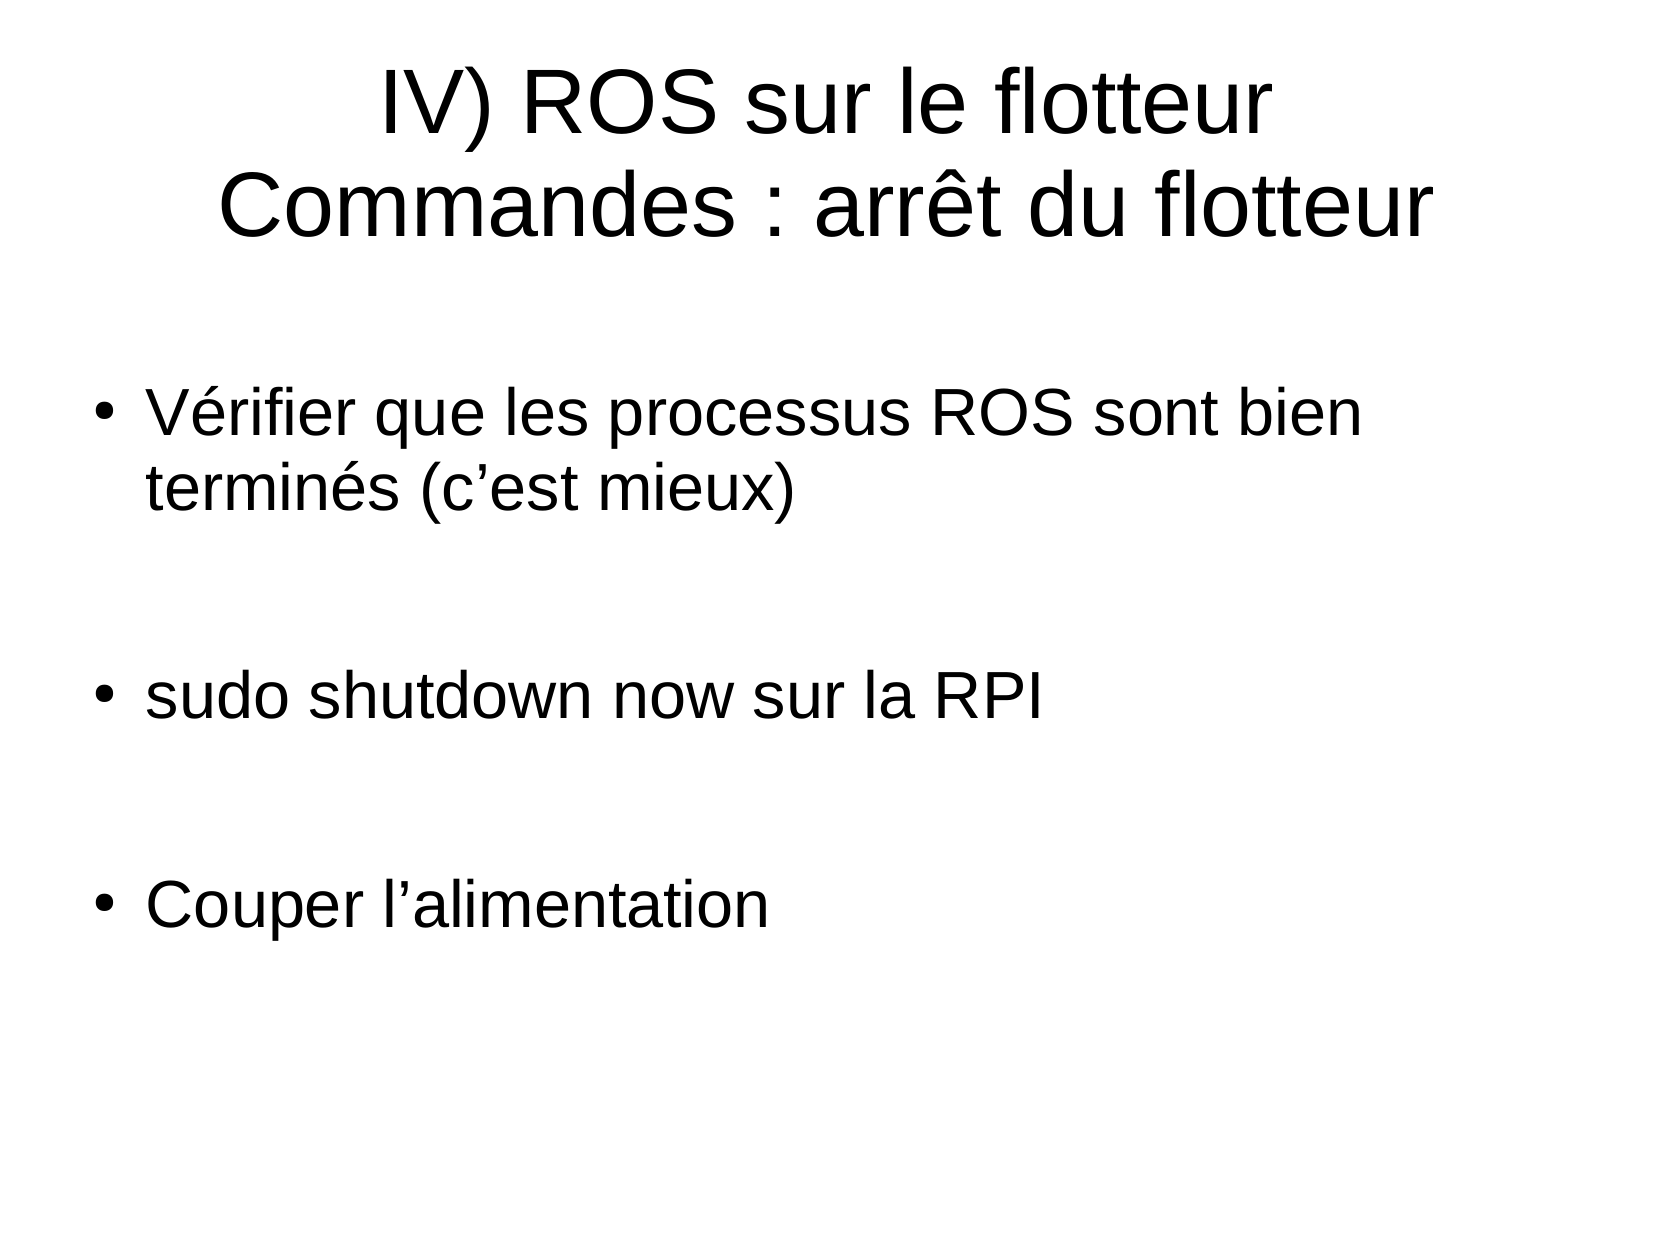

IV) ROS sur le flotteur
Commandes : arrêt du flotteur
# Vérifier que les processus ROS sont bien terminés (c’est mieux)
sudo shutdown now sur la RPI
Couper l’alimentation